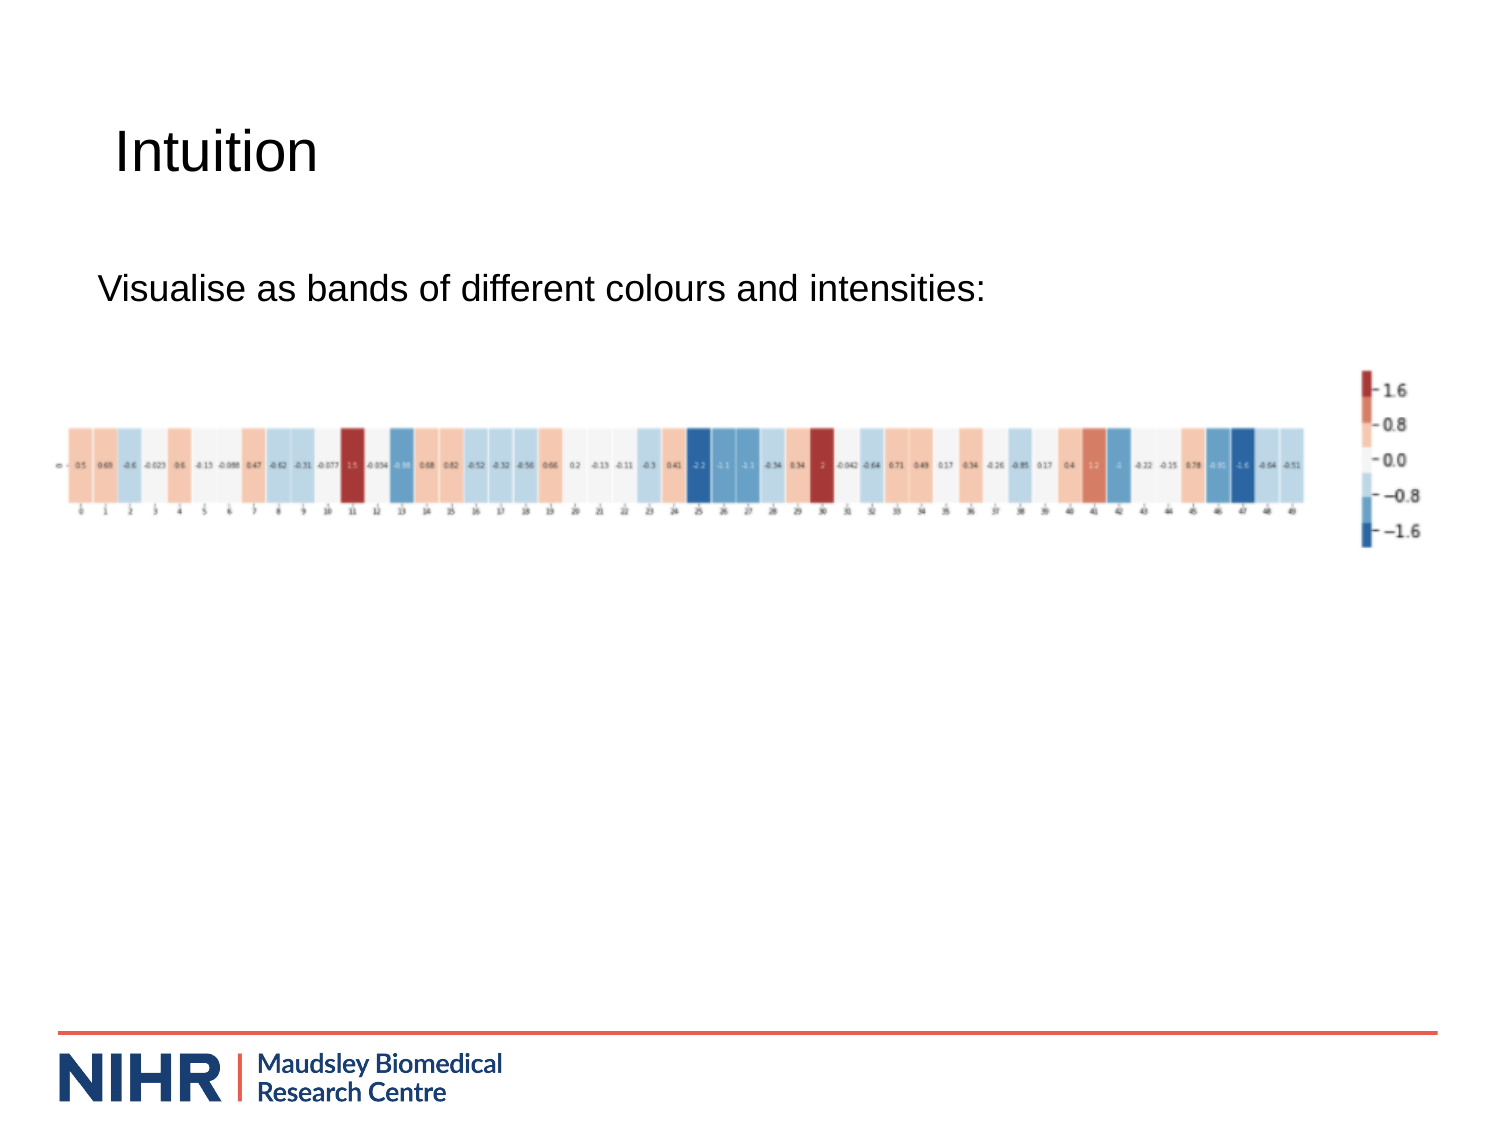

Intuition
Visualise as bands of different colours and intensities: